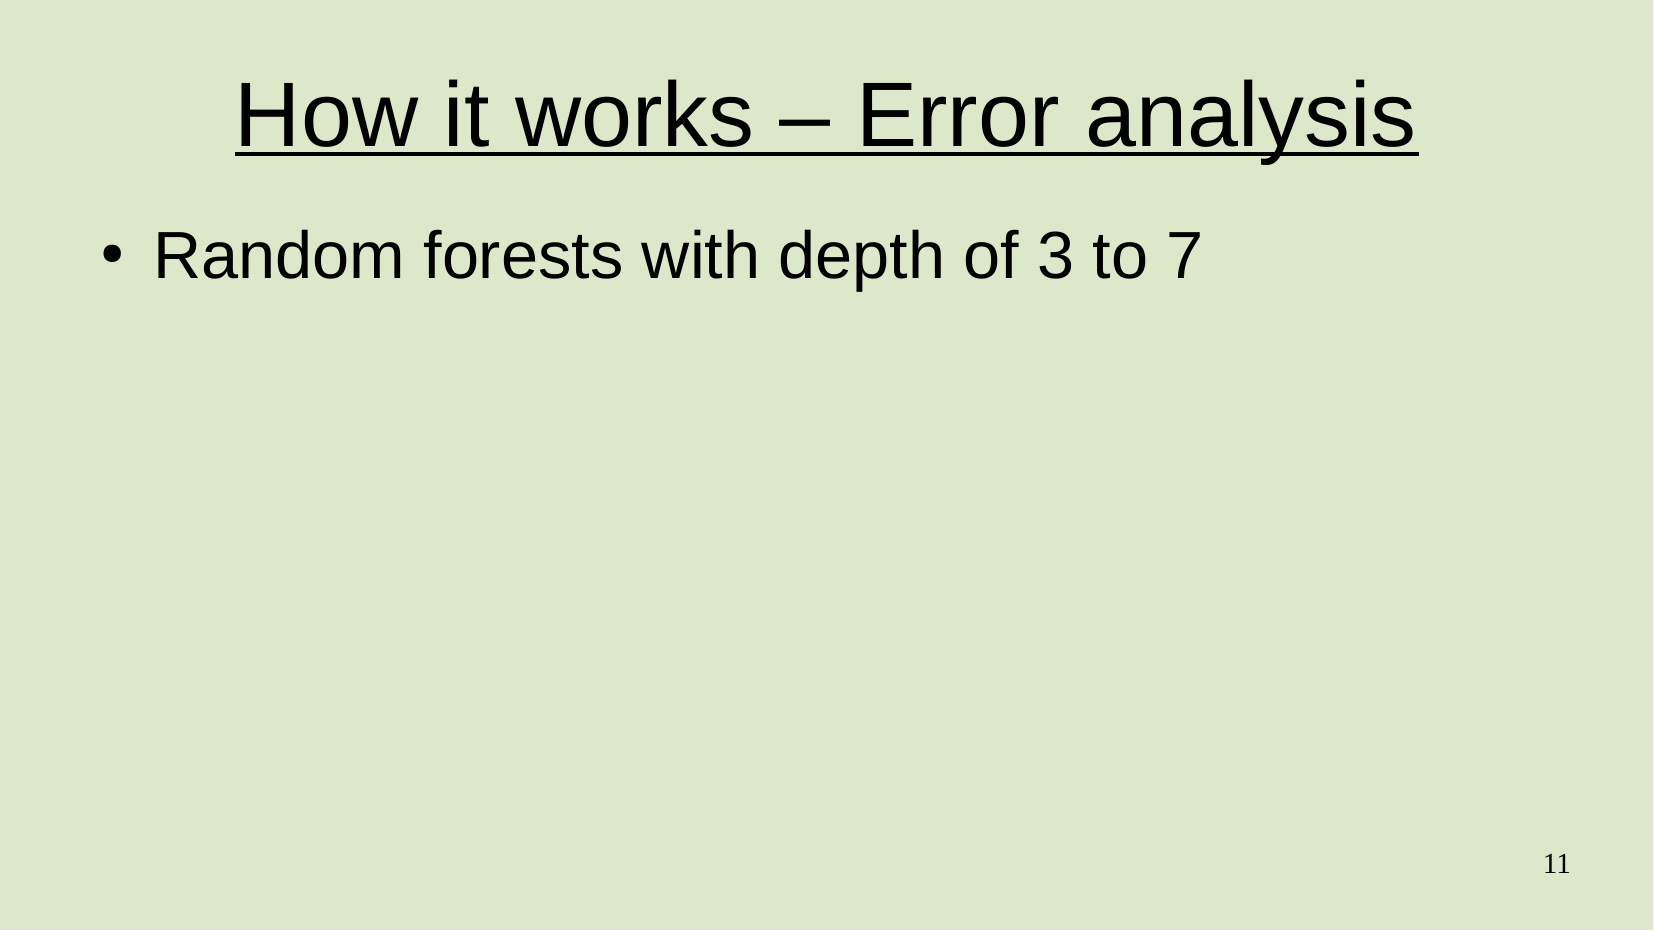

# How it works – Error analysis
Random forests with depth of 3 to 7
11